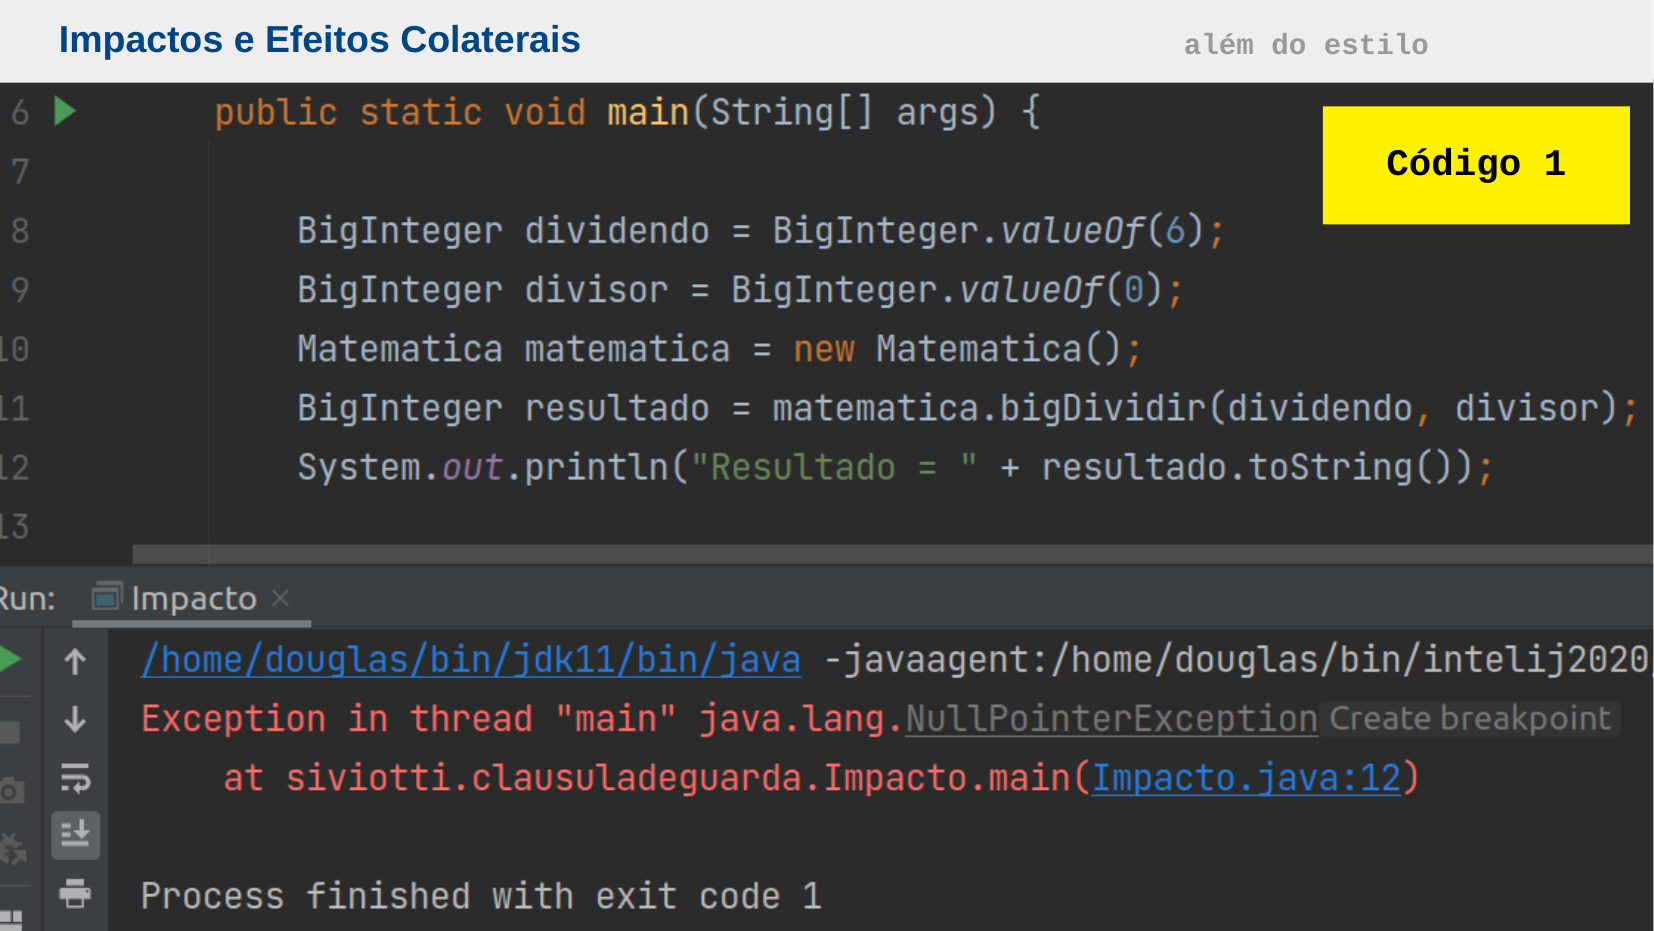

Impactos e Efeitos Colaterais
além do estilo
Código 1
#